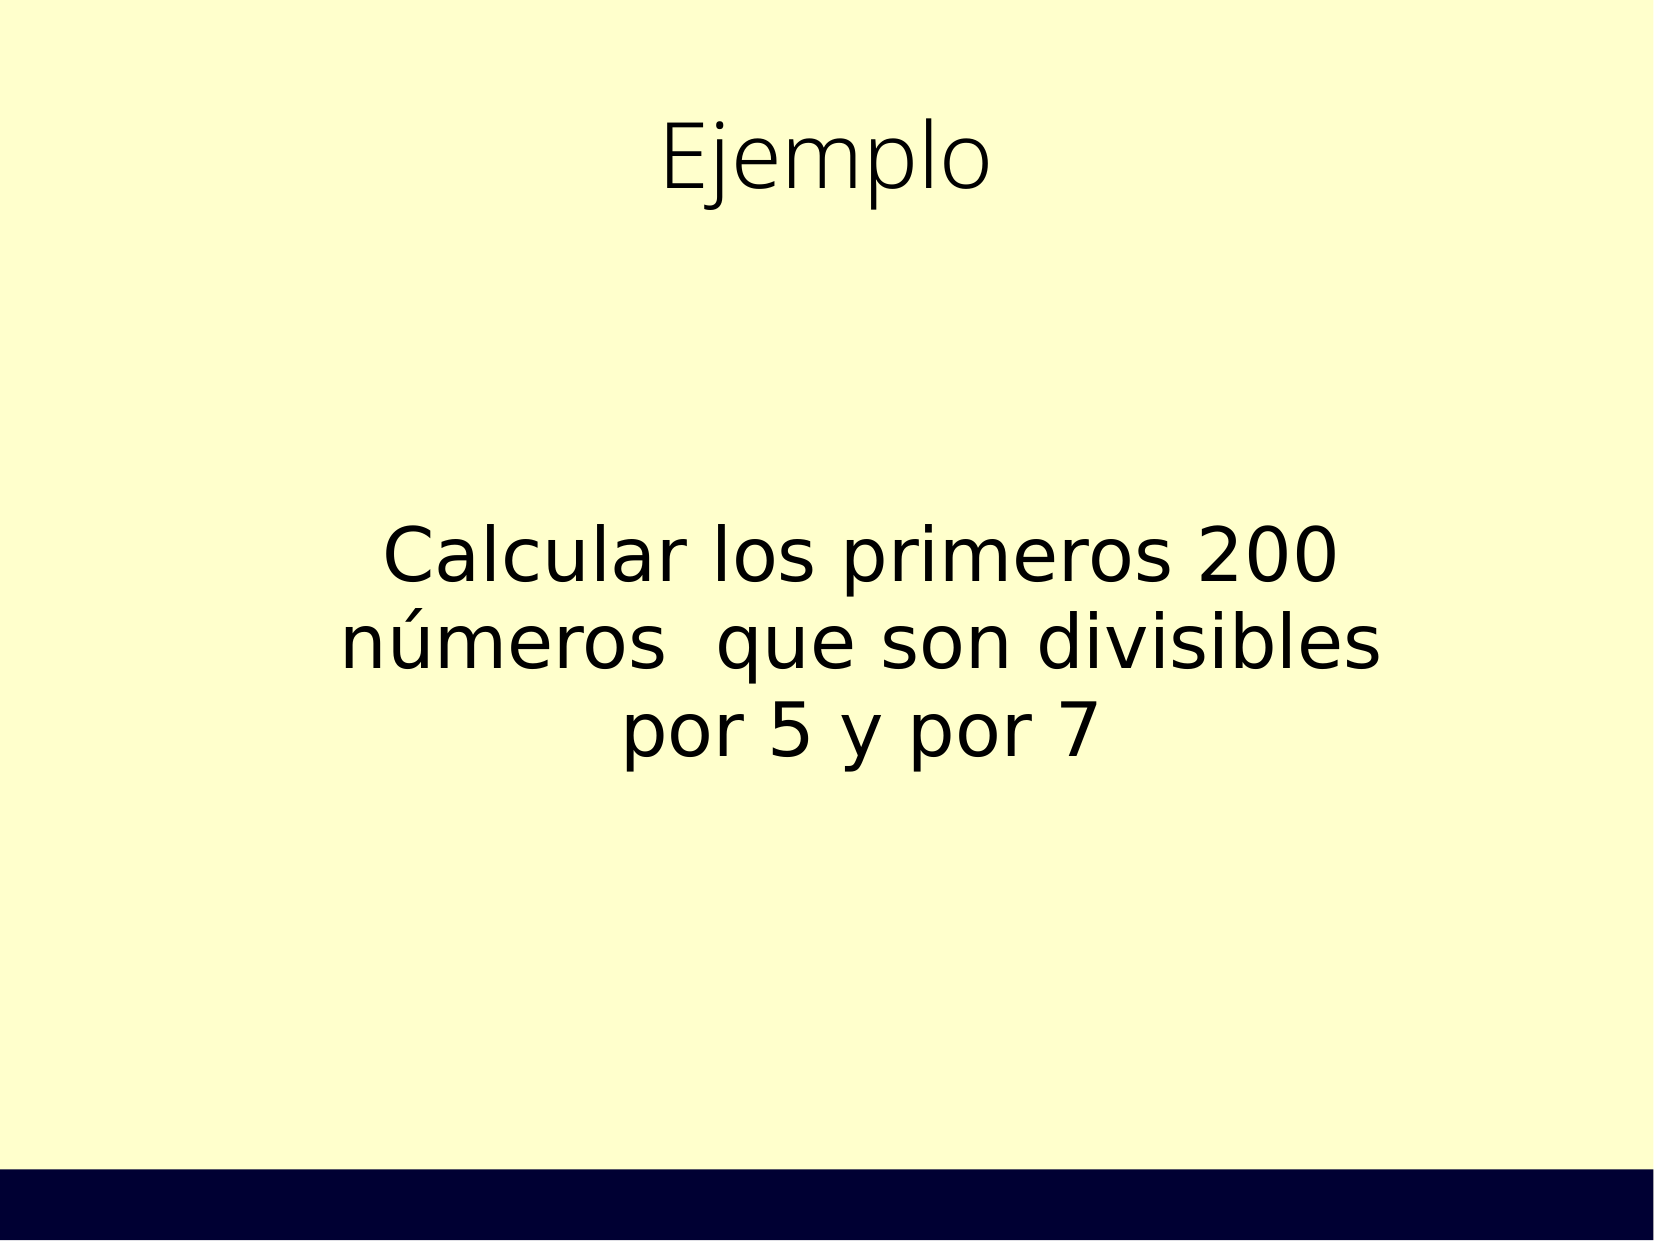

# Ejemplo
Calcular los primeros 200 números que son divisibles por 5 y por 7